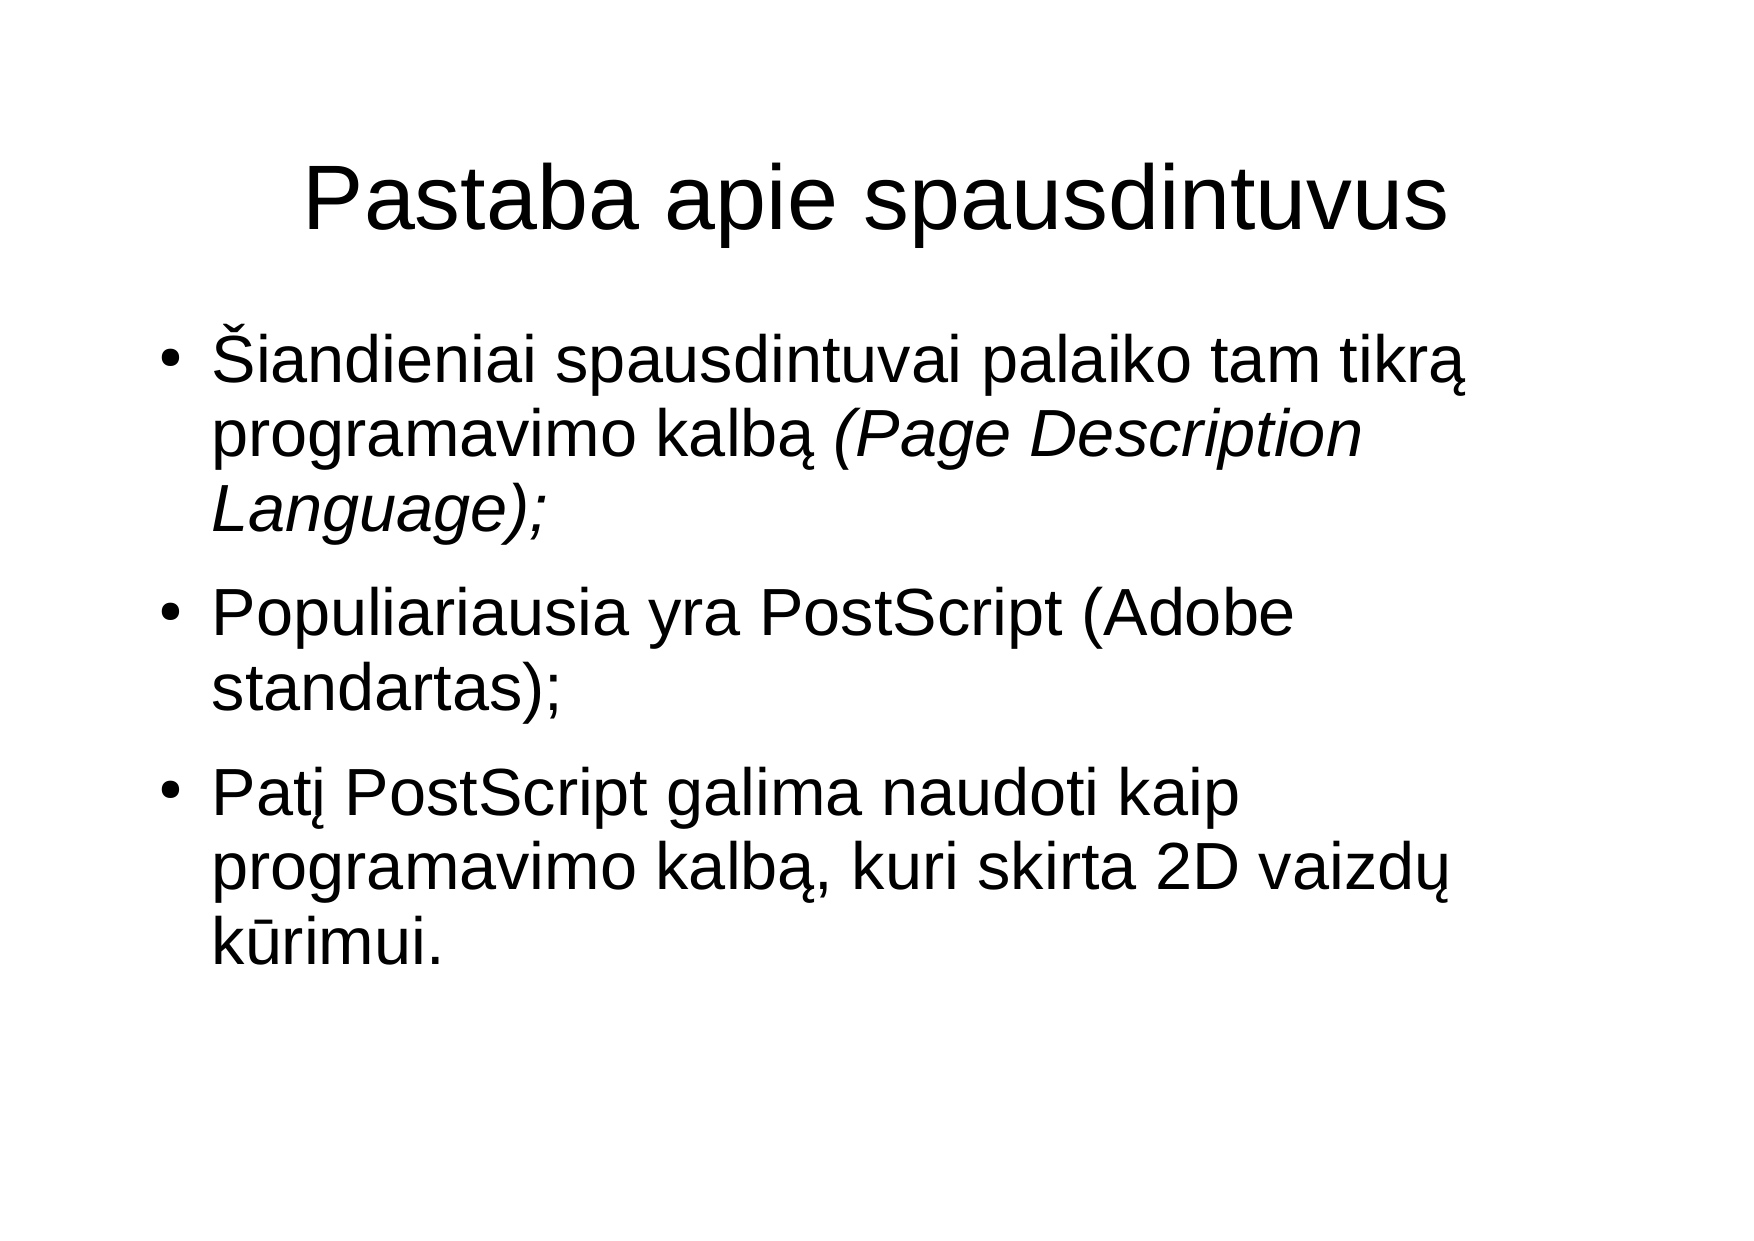

# Pastaba apie spausdintuvus
Šiandieniai spausdintuvai palaiko tam tikrą programavimo kalbą (Page Description Language);
Populiariausia yra PostScript (Adobe standartas);
Patį PostScript galima naudoti kaip programavimo kalbą, kuri skirta 2D vaizdų kūrimui.